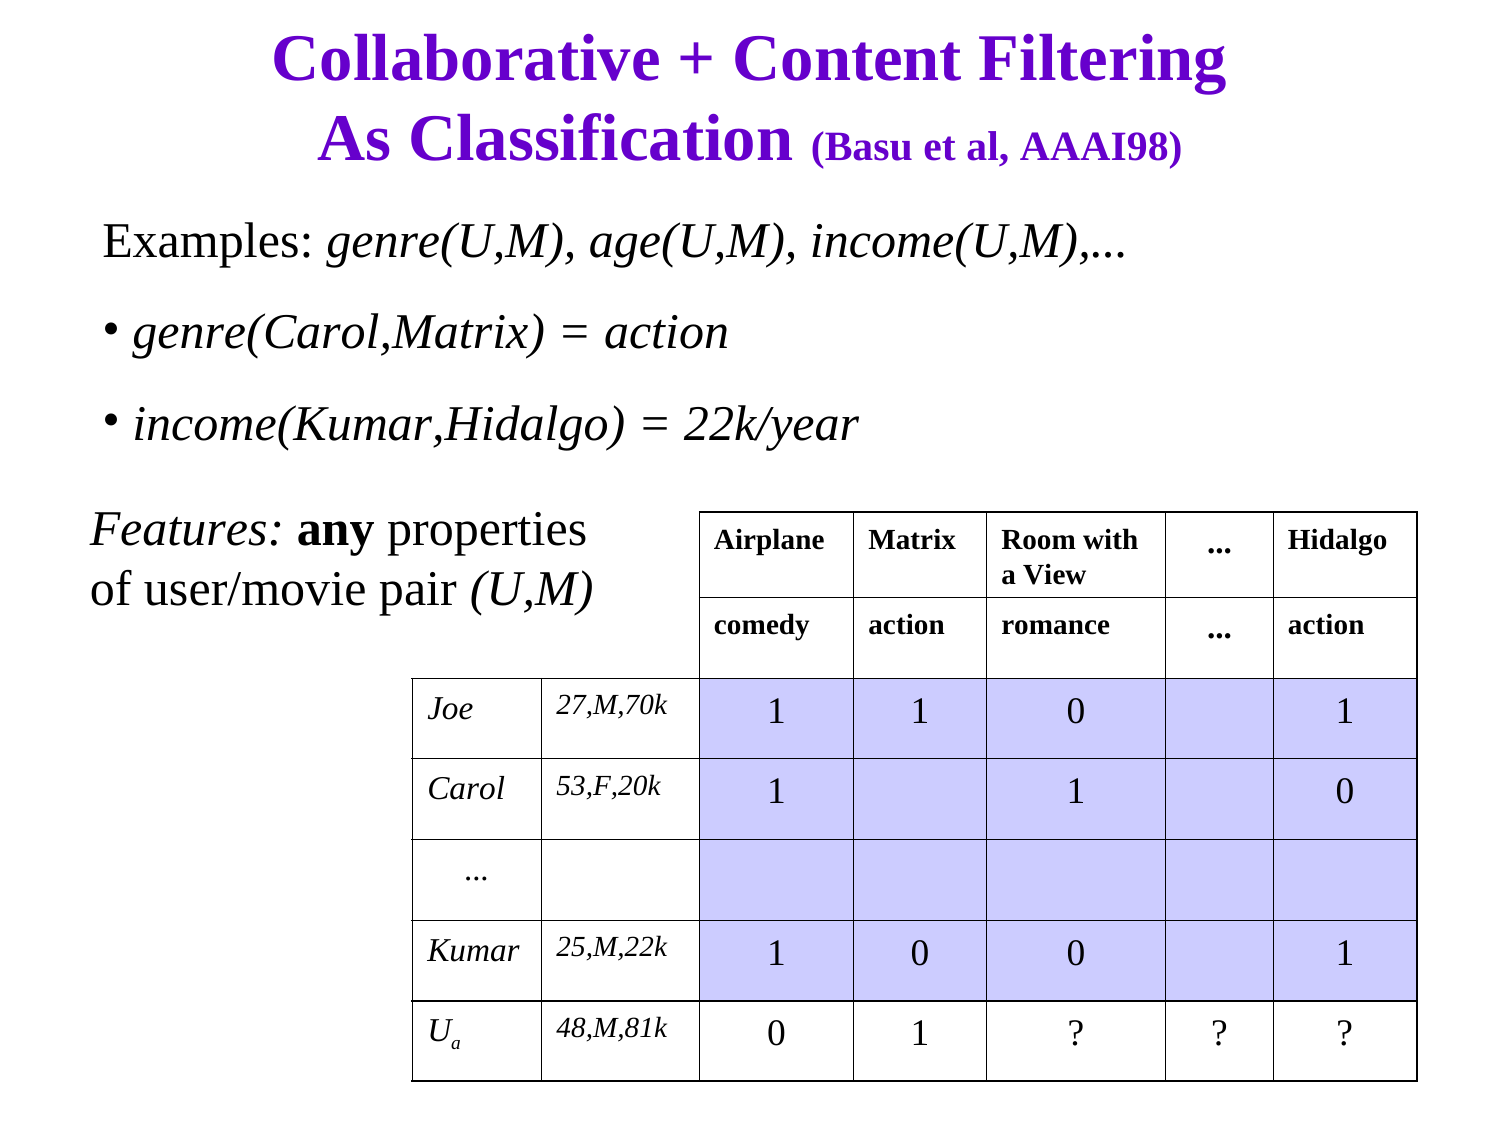

# Collaborative + Content Filtering As Classification (Basu et al, AAAI98)
Examples: genre(U,M), age(U,M), income(U,M),...
 genre(Carol,Matrix) = action
 income(Kumar,Hidalgo) = 22k/year
Features: any properties of user/movie pair (U,M)
| | | Airplane | Matrix | Room with a View | ... | Hidalgo |
| --- | --- | --- | --- | --- | --- | --- |
| | | comedy | action | romance | ... | action |
| Joe | 27,M,70k | 1 | 1 | 0 | | 1 |
| Carol | 53,F,20k | 1 | | 1 | | 0 |
| ... | | | | | | |
| Kumar | 25,M,22k | 1 | 0 | 0 | | 1 |
| Ua | 48,M,81k | 0 | 1 | ? | ? | ? |